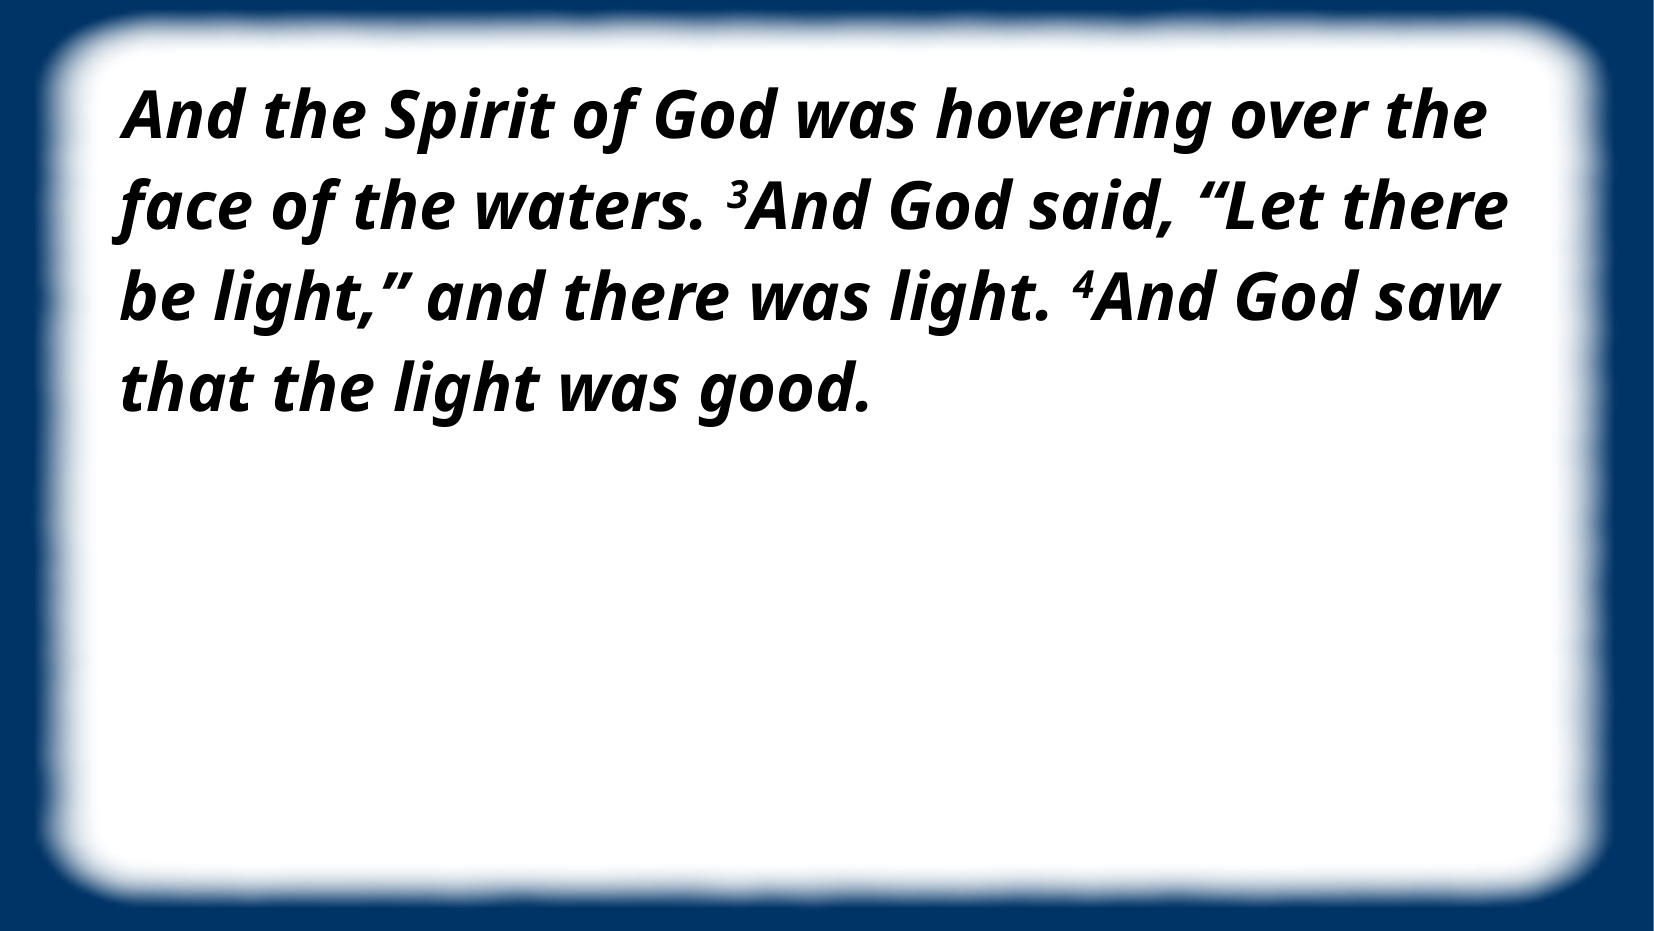

And the Spirit of God was hovering over the face of the waters. 3And God said, “Let there be light,” and there was light. 4And God saw that the light was good.